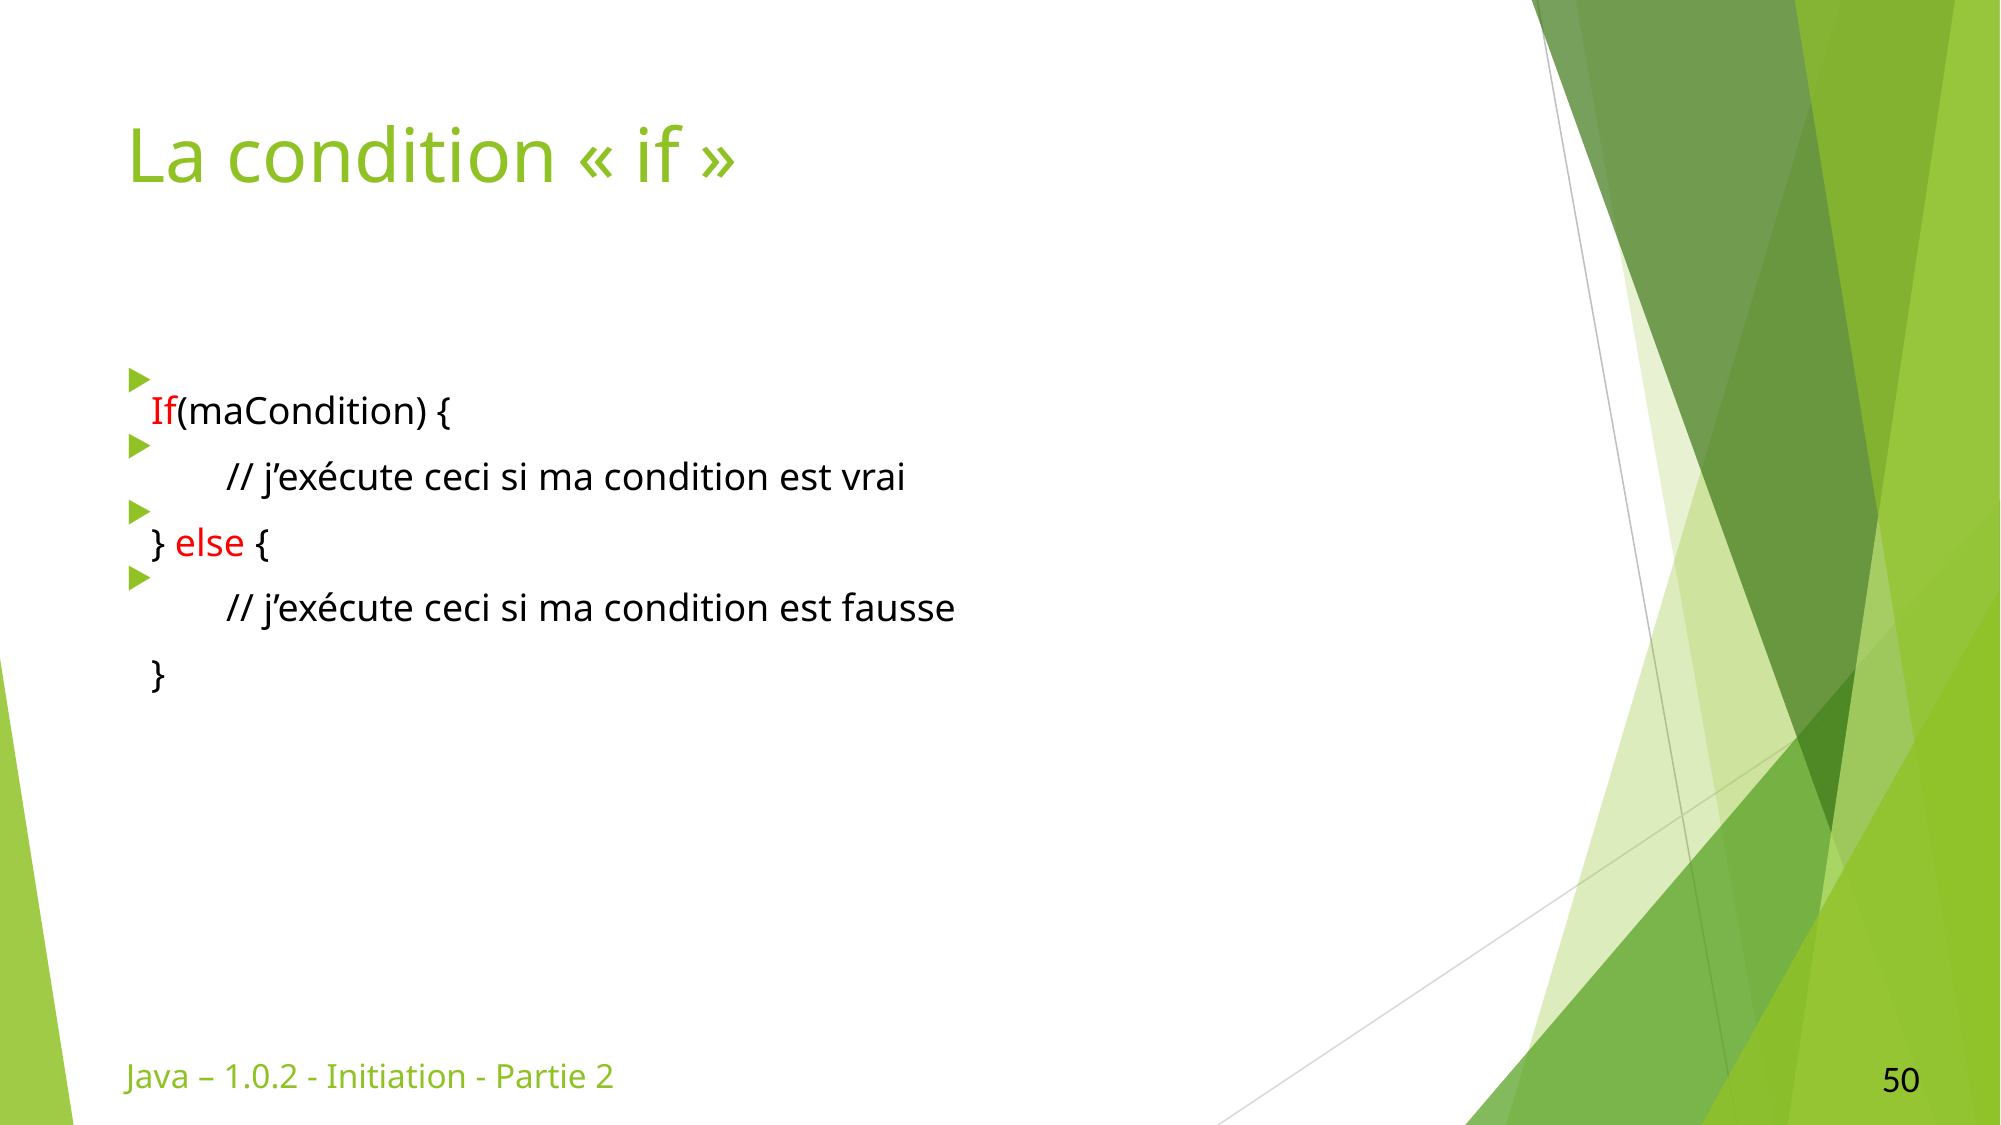

# La condition « if »
If(maCondition) {
	// j’exécute ceci si ma condition est vrai
} else {
	// j’exécute ceci si ma condition est fausse
}
Java – 1.0.2 - Initiation - Partie 2